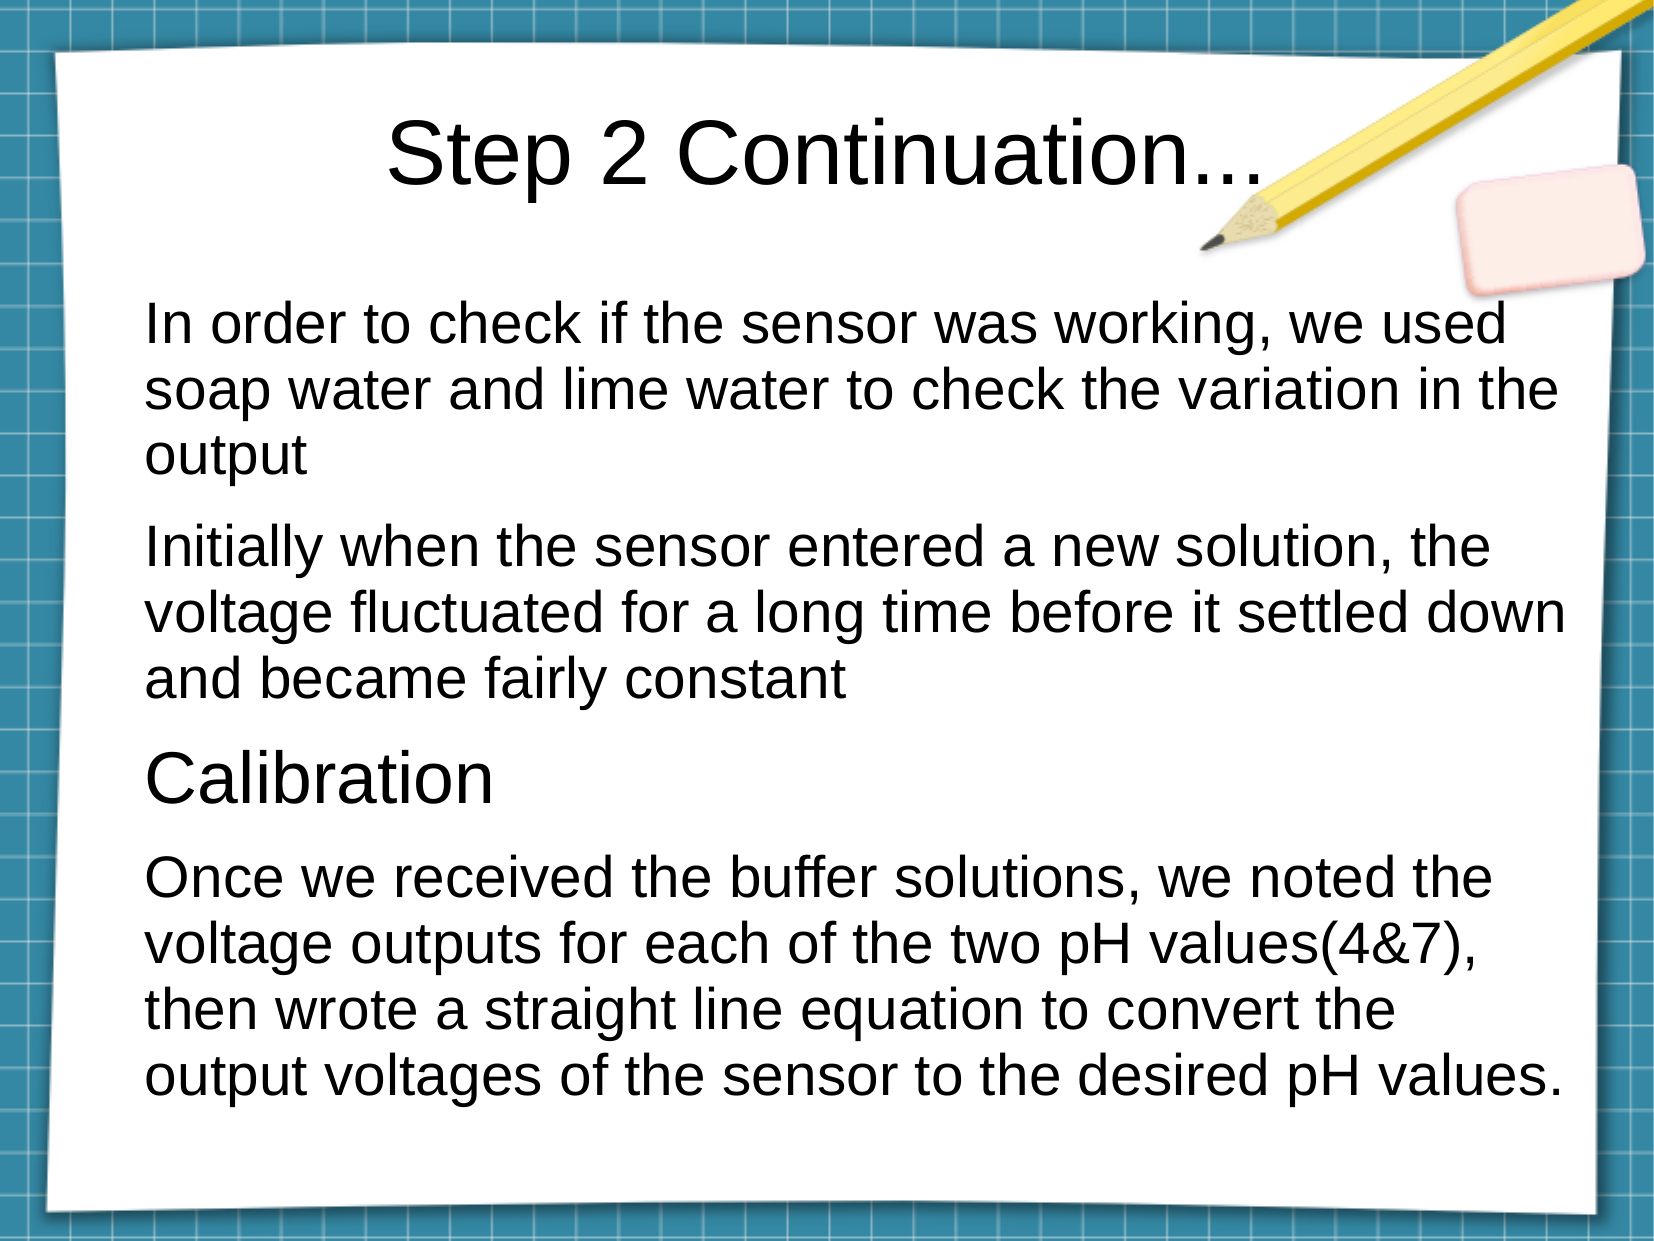

# Step 2 Continuation...
In order to check if the sensor was working, we used soap water and lime water to check the variation in the output
Initially when the sensor entered a new solution, the voltage fluctuated for a long time before it settled down and became fairly constant
Calibration
Once we received the buffer solutions, we noted the voltage outputs for each of the two pH values(4&7), then wrote a straight line equation to convert the output voltages of the sensor to the desired pH values.